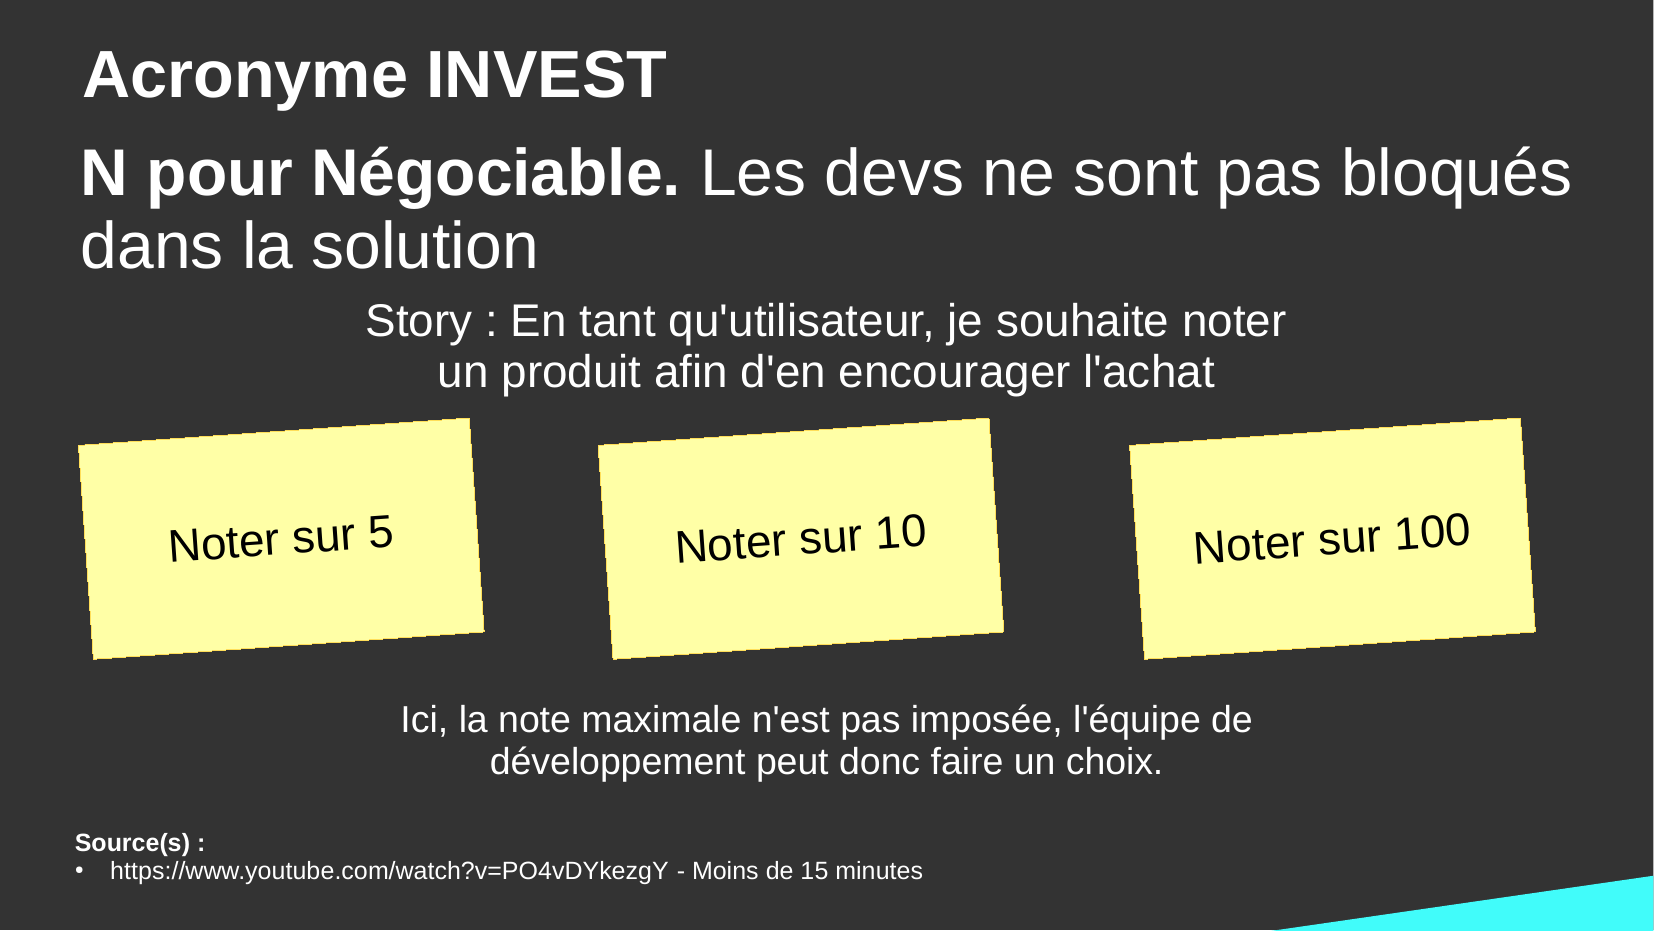

# Acronyme INVEST
N pour Négociable. Les devs ne sont pas bloqués dans la solution
Story : En tant qu'utilisateur, je souhaite noter un produit afin d'en encourager l'achat
Noter sur 5
Noter sur 10
Noter sur 100
Ici, la note maximale n'est pas imposée, l'équipe de développement peut donc faire un choix.
Source(s) :
https://www.youtube.com/watch?v=PO4vDYkezgY - Moins de 15 minutes